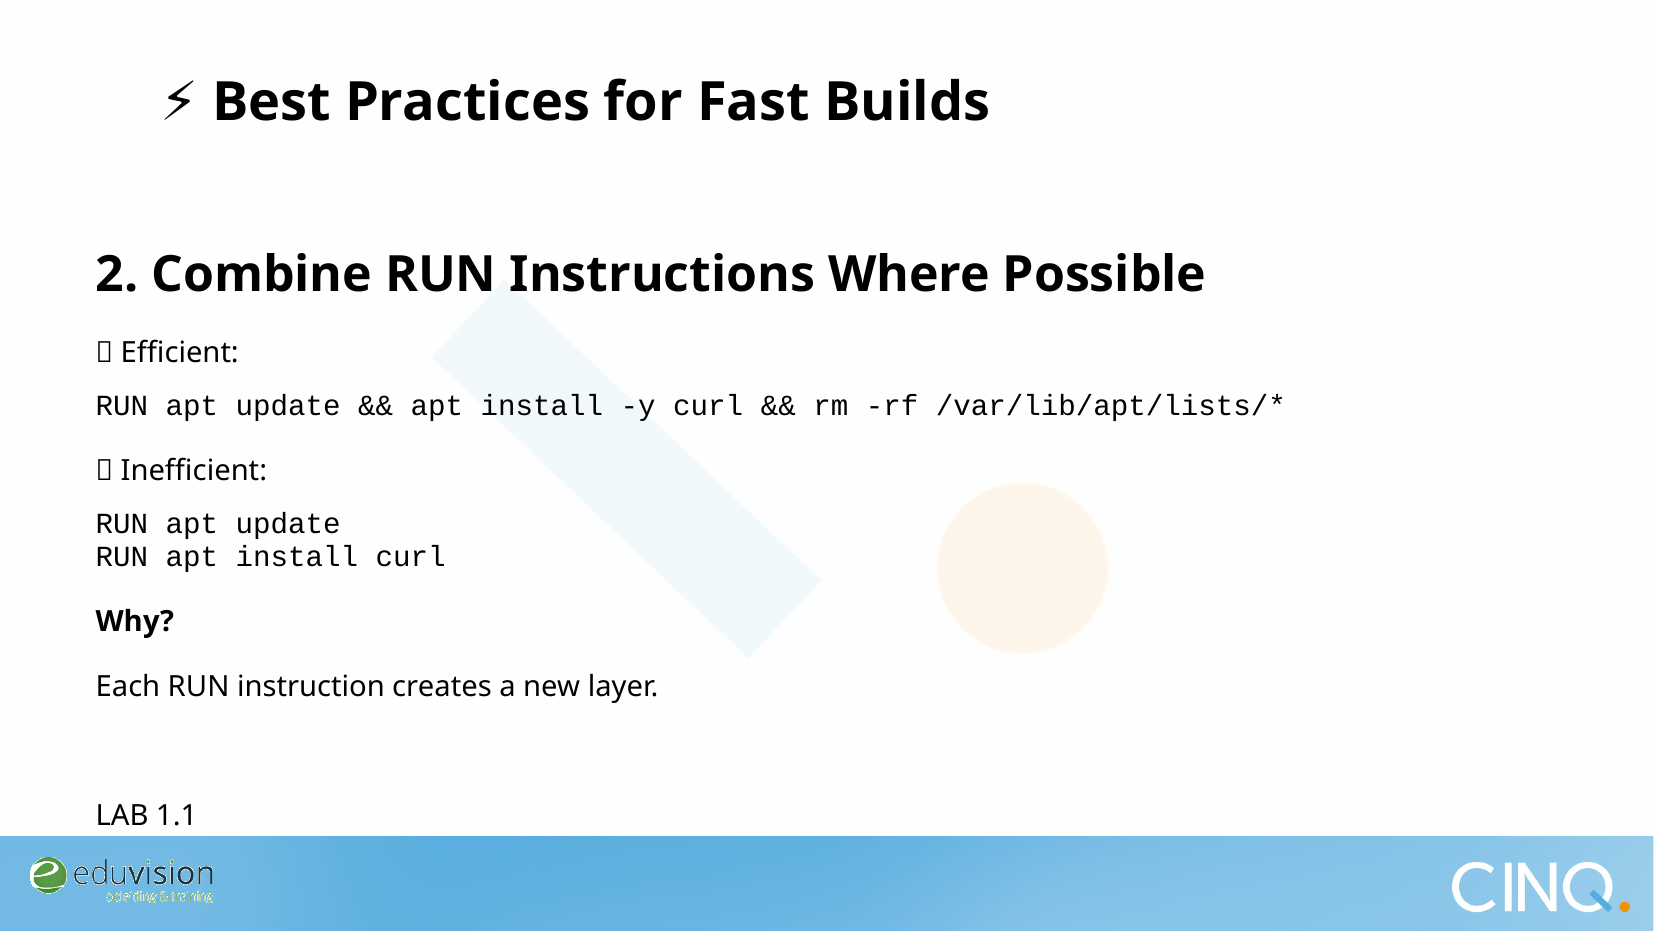

# ⚡️ Best Practices for Fast Builds
2. Combine RUN Instructions Where Possible
✅ Efficient:
RUN apt update && apt install -y curl && rm -rf /var/lib/apt/lists/*
❌ Inefficient:
RUN apt update
RUN apt install curl
Why?
Each RUN instruction creates a new layer.
LAB 1.1